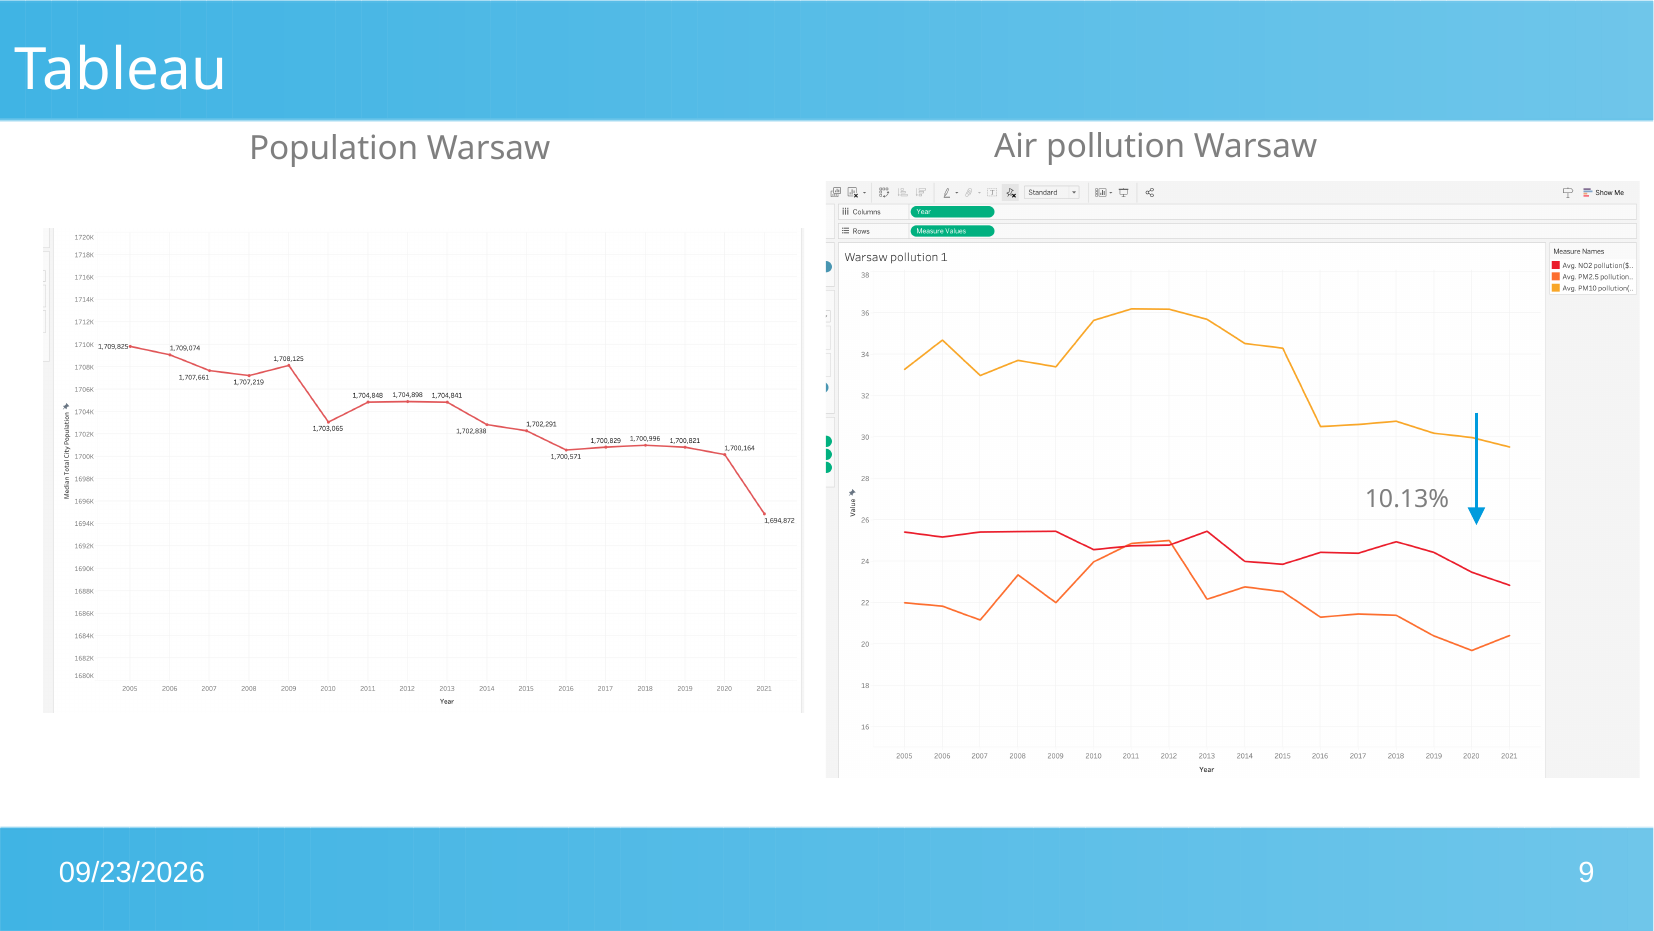

Tableau
Air pollution Warsaw
Population Warsaw
10.13%
9